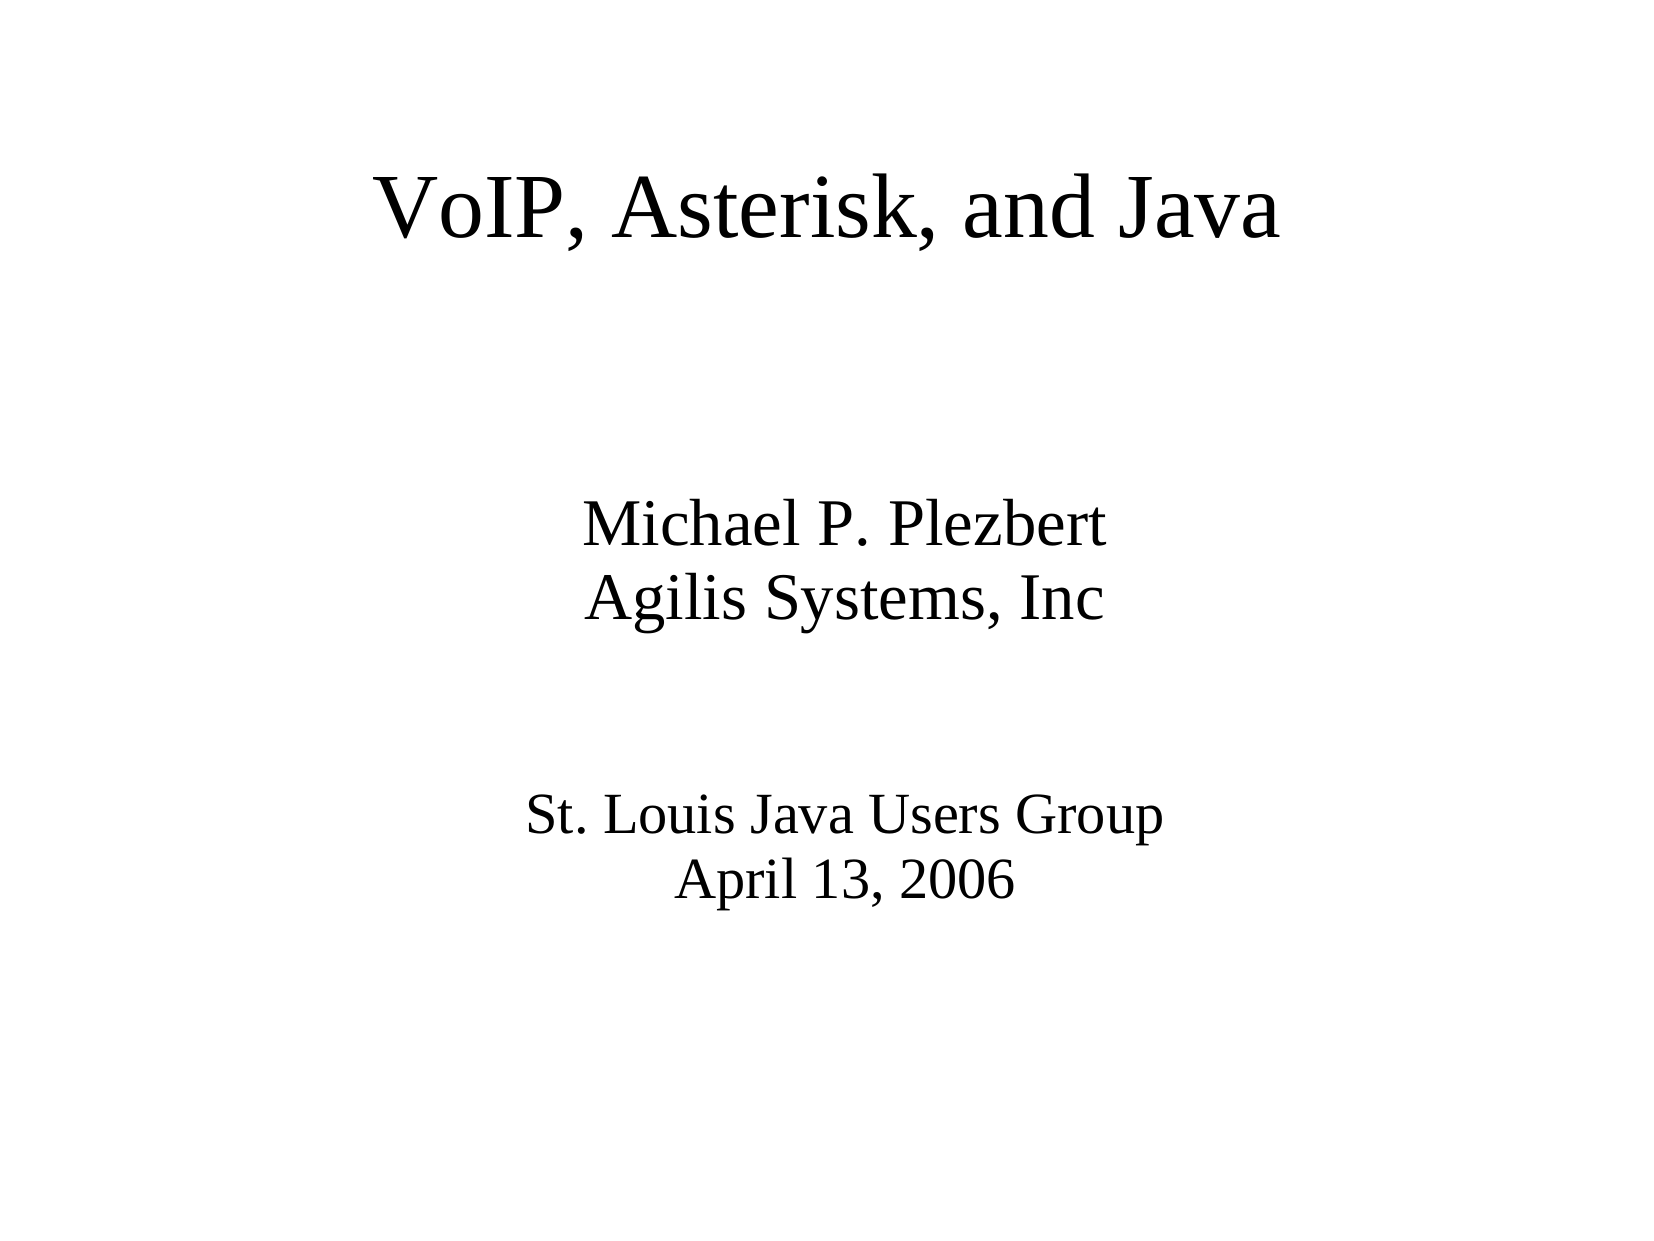

# VoIP, Asterisk, and Java
Michael P. Plezbert
Agilis Systems, Inc
St. Louis Java Users Group
April 13, 2006